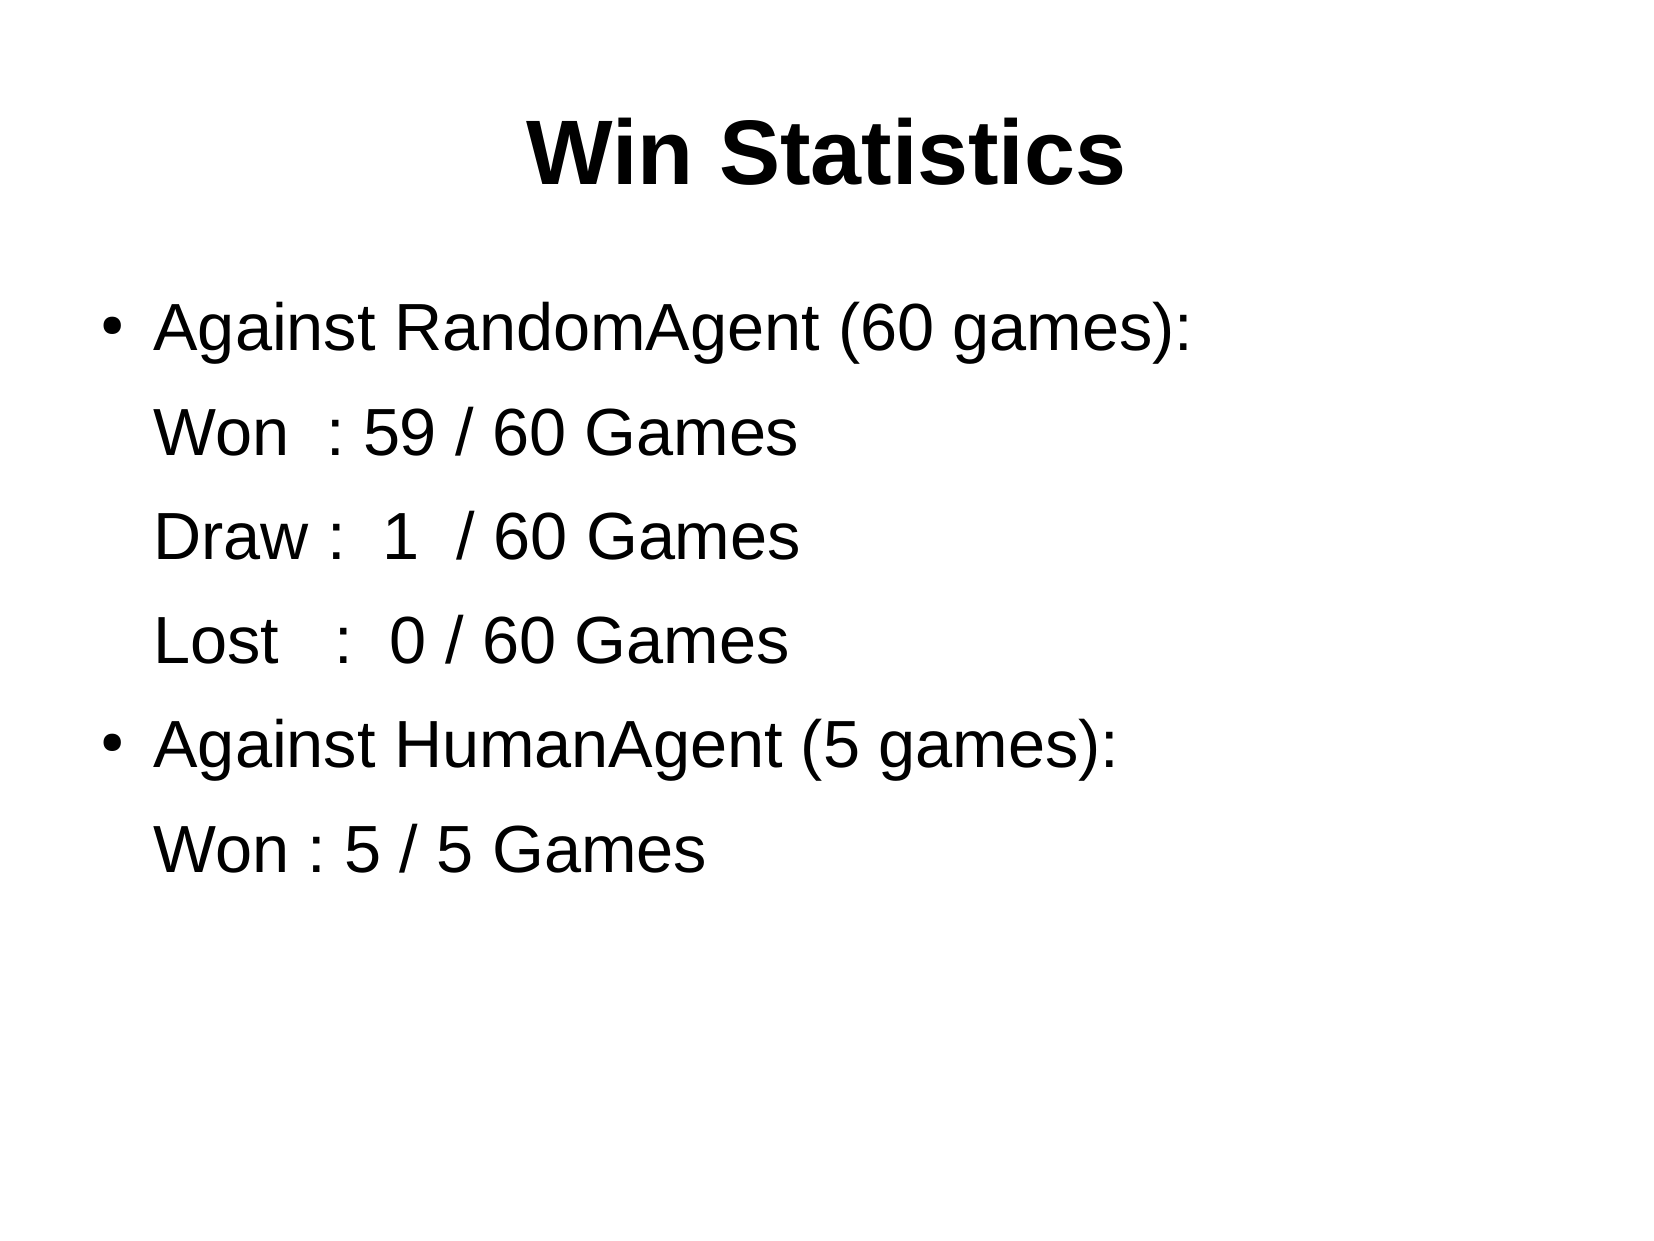

Win Statistics
# Against RandomAgent (60 games):
Won : 59 / 60 Games
Draw : 1 / 60 Games
Lost : 0 / 60 Games
Against HumanAgent (5 games):
Won : 5 / 5 Games